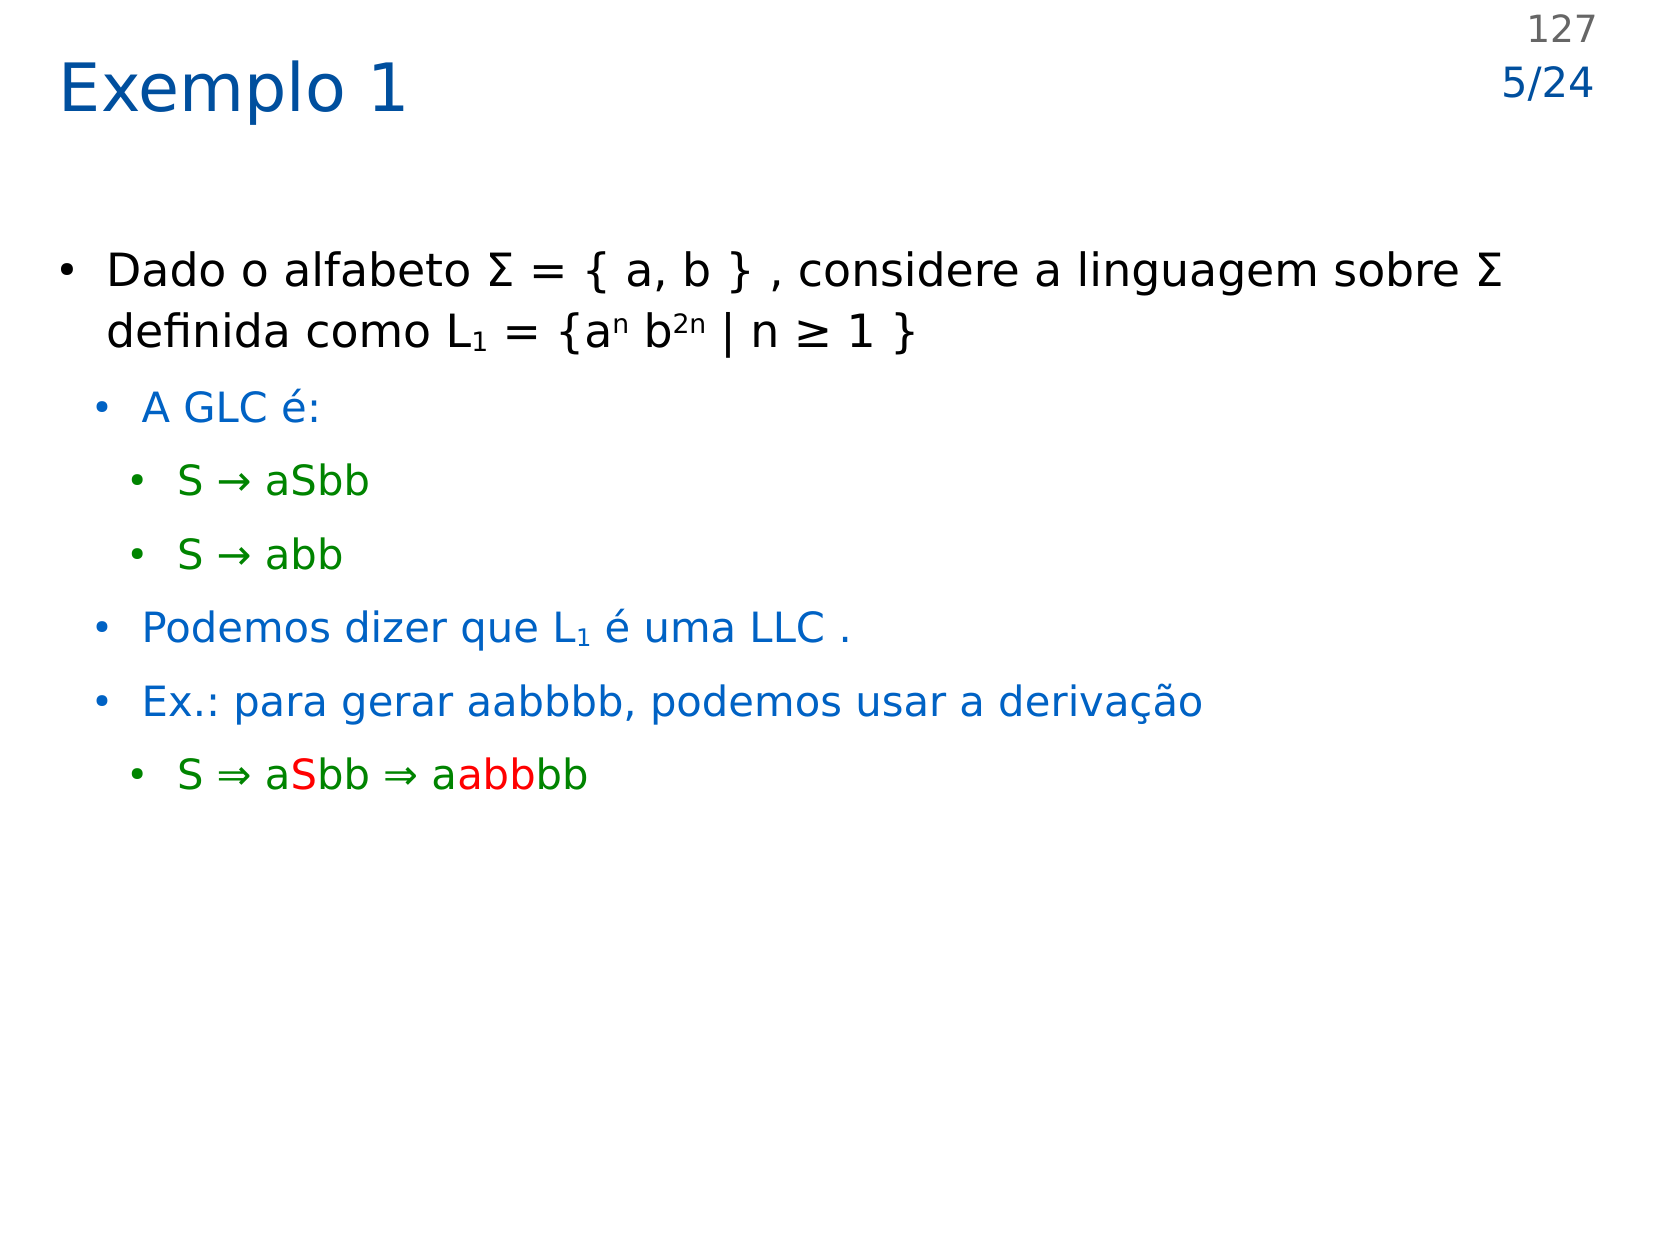

127
# Exemplo 1
5
Dado o alfabeto Σ = { a, b } , considere a linguagem sobre Σ definida como L1 = {an b2n | n ≥ 1 }
A GLC é:
S → aSbb
S → abb
Podemos dizer que L1 é uma LLC .
Ex.: para gerar aabbbb, podemos usar a derivação
S ⇒ aSbb ⇒ aabbbb